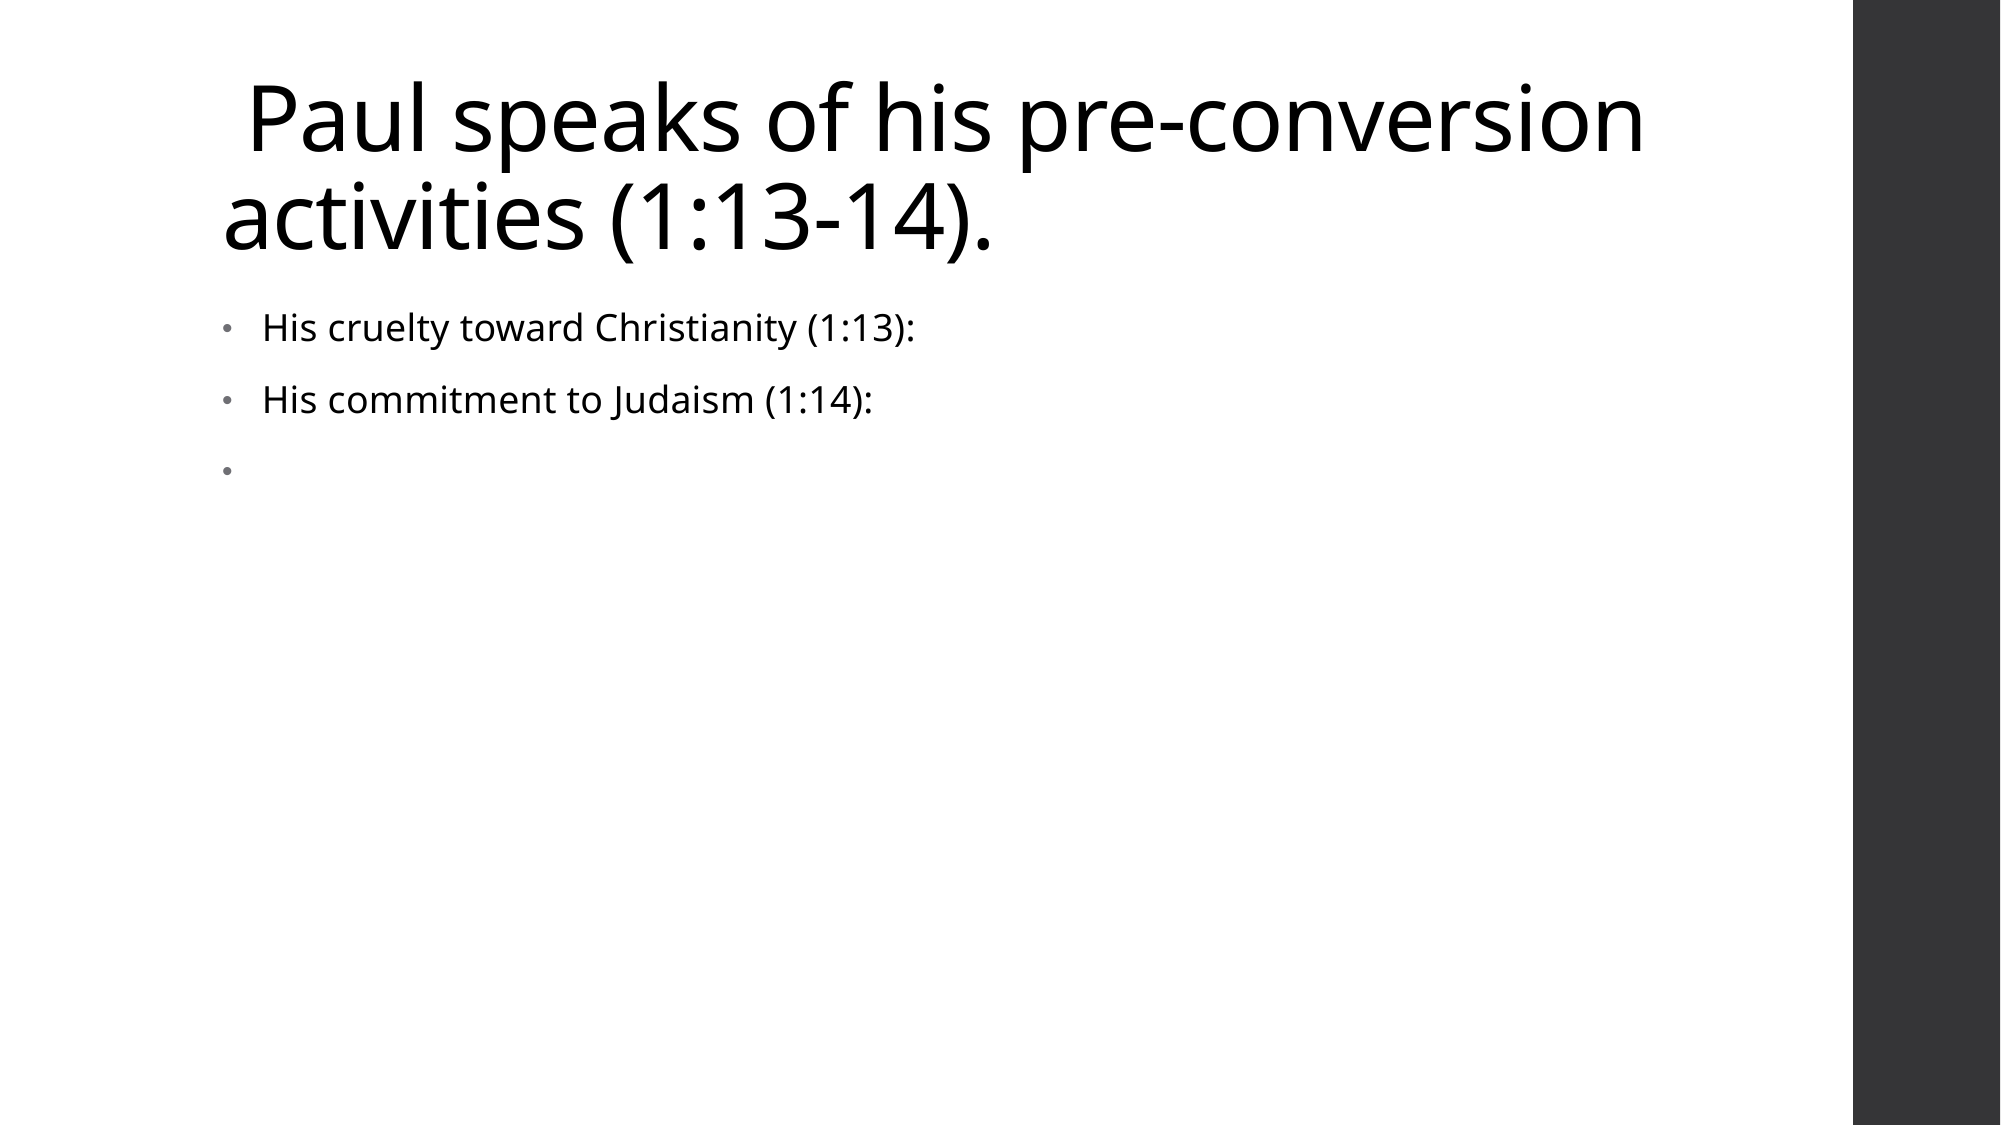

# Paul speaks of his pre-conversion activities (1:13-14).
 His cruelty toward Christianity (1:13):
 His commitment to Judaism (1:14):